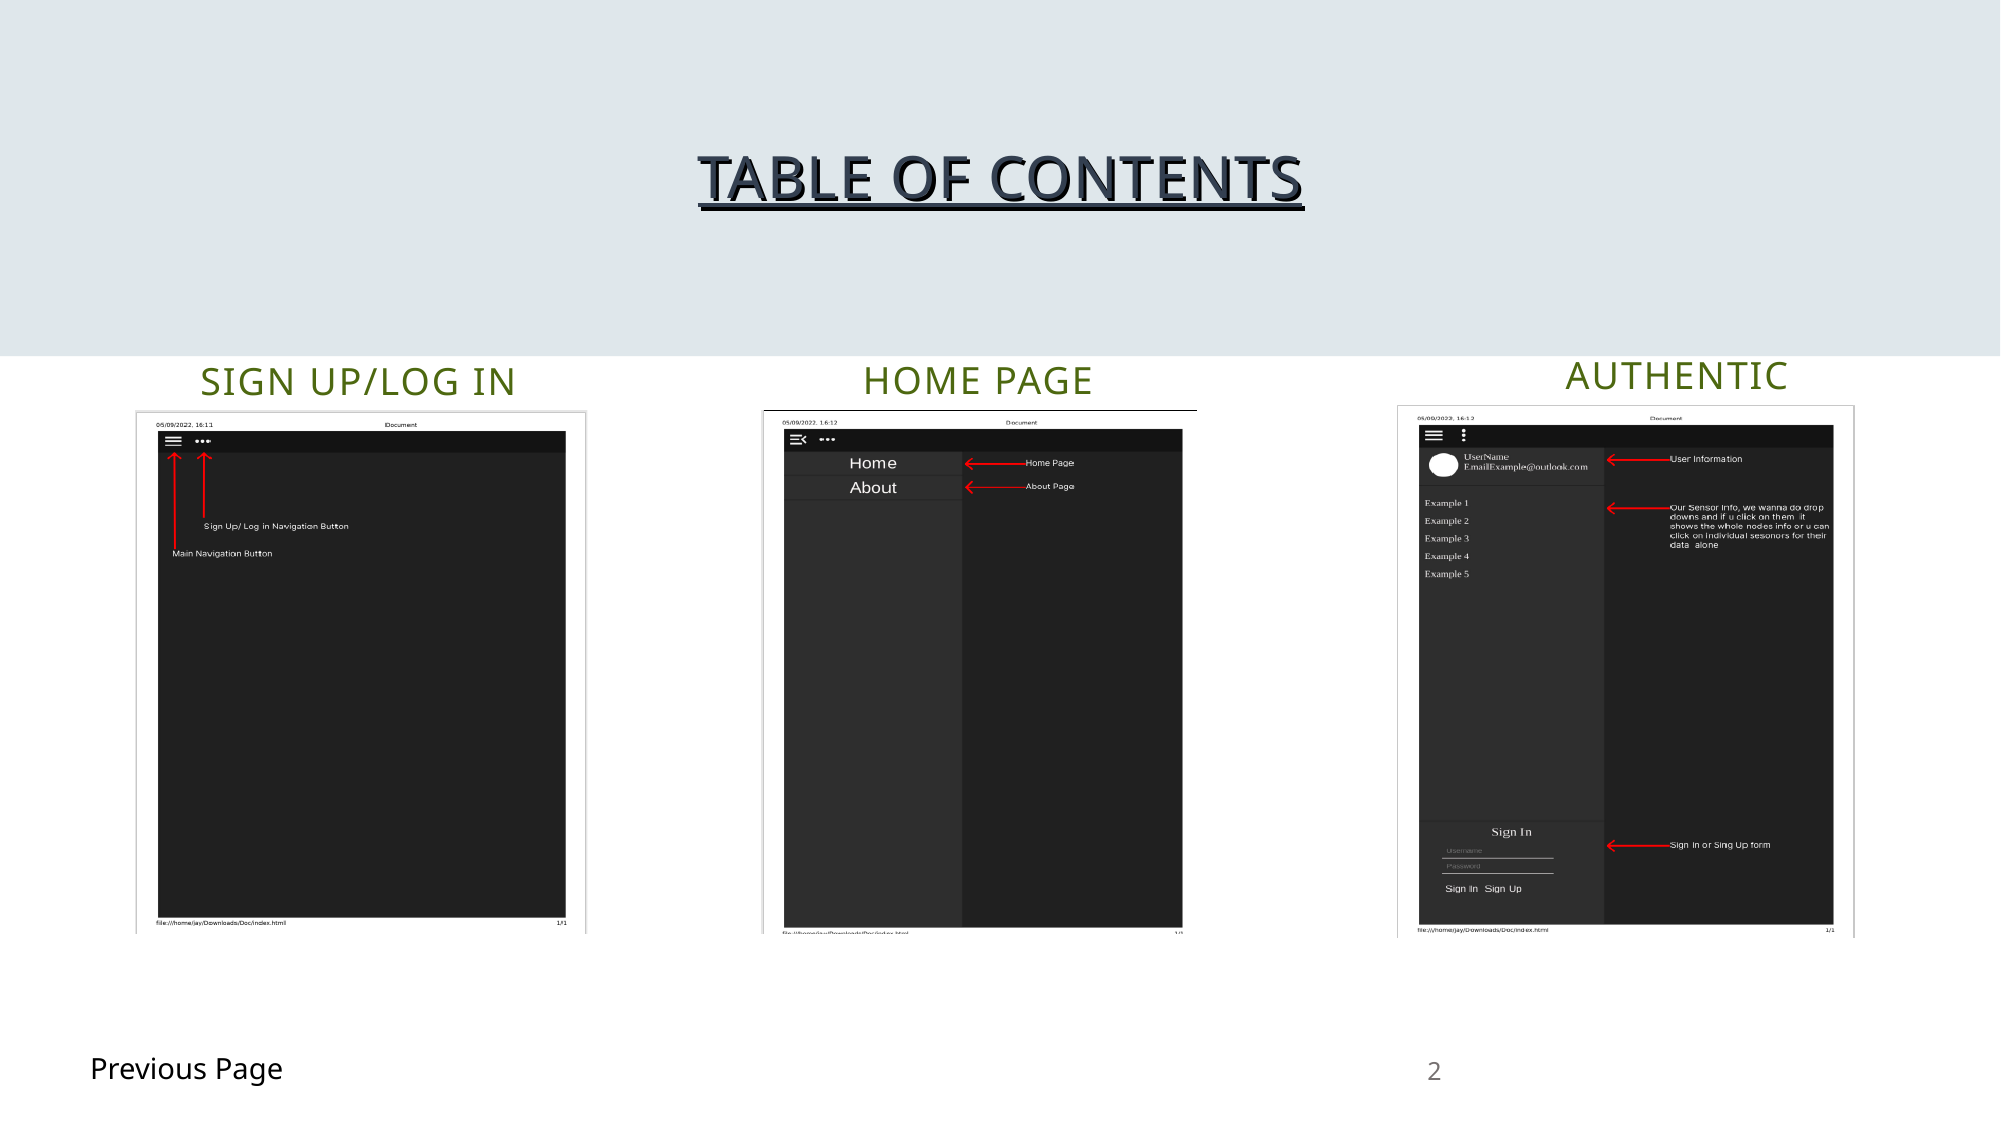

# Table of Contents
Authentic
HOME PAGE
Sign up/log in
Previous Page